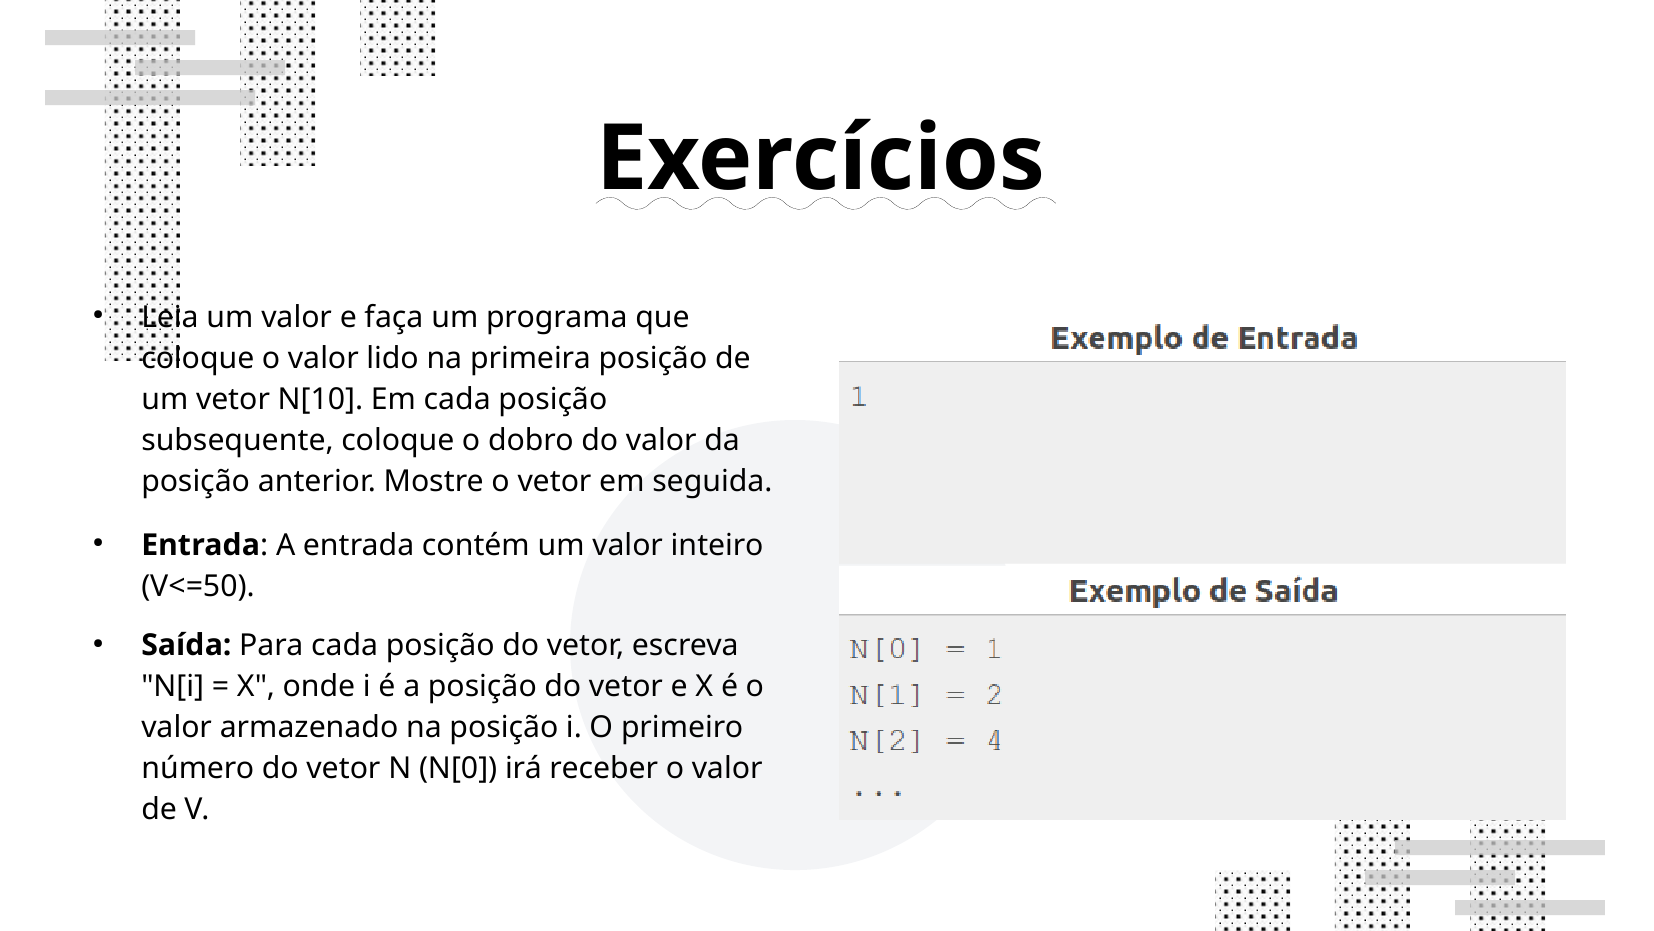

# Exercícios
Leia um valor e faça um programa que coloque o valor lido na primeira posição de um vetor N[10]. Em cada posição subsequente, coloque o dobro do valor da posição anterior. Mostre o vetor em seguida.
Entrada: A entrada contém um valor inteiro (V<=50).
Saída: Para cada posição do vetor, escreva "N[i] = X", onde i é a posição do vetor e X é o valor armazenado na posição i. O primeiro número do vetor N (N[0]) irá receber o valor de V.